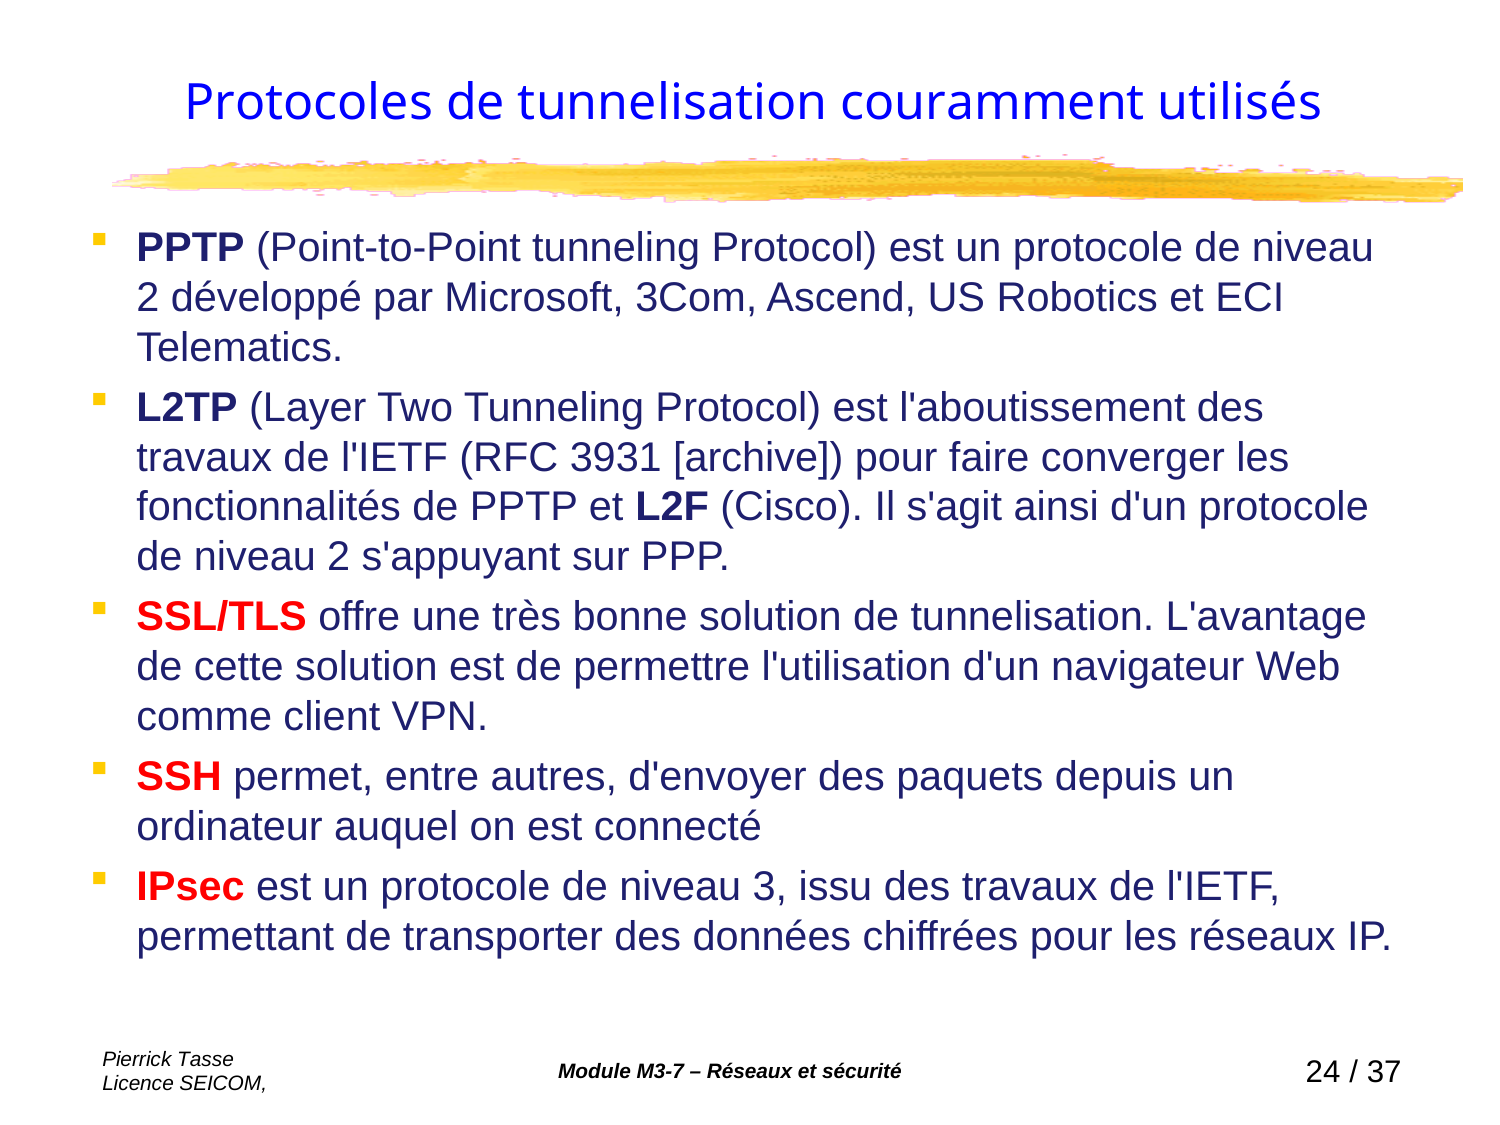

# Protocoles de tunnelisation couramment utilisés
PPTP (Point-to-Point tunneling Protocol) est un protocole de niveau 2 développé par Microsoft, 3Com, Ascend, US Robotics et ECI Telematics.
L2TP (Layer Two Tunneling Protocol) est l'aboutissement des travaux de l'IETF (RFC 3931 [archive]) pour faire converger les fonctionnalités de PPTP et L2F (Cisco). Il s'agit ainsi d'un protocole de niveau 2 s'appuyant sur PPP.
SSL/TLS offre une très bonne solution de tunnelisation. L'avantage de cette solution est de permettre l'utilisation d'un navigateur Web comme client VPN.
SSH permet, entre autres, d'envoyer des paquets depuis un ordinateur auquel on est connecté
IPsec est un protocole de niveau 3, issu des travaux de l'IETF, permettant de transporter des données chiffrées pour les réseaux IP.
24